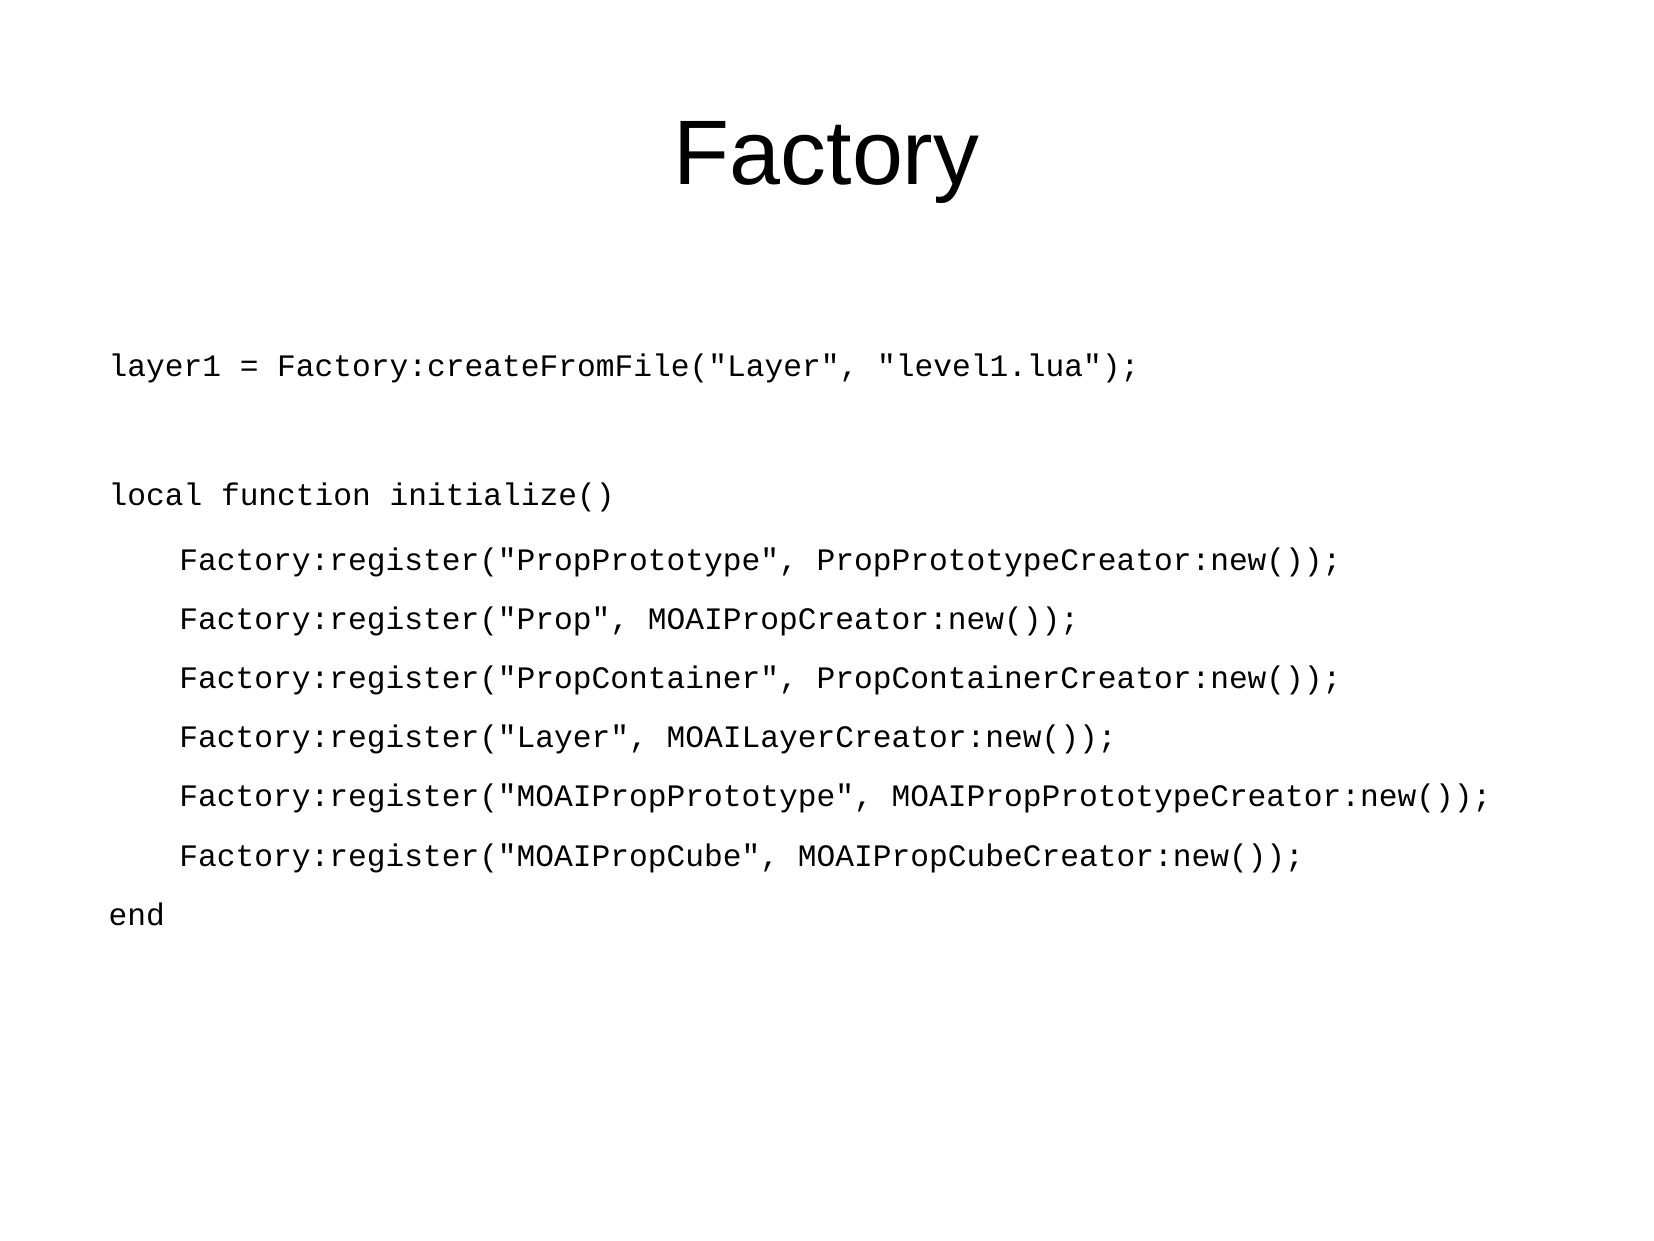

# Factory
layer1 = Factory:createFromFile("Layer", "level1.lua");
local function initialize()
Factory:register("PropPrototype", PropPrototypeCreator:new());
Factory:register("Prop", MOAIPropCreator:new());
Factory:register("PropContainer", PropContainerCreator:new());
Factory:register("Layer", MOAILayerCreator:new());
Factory:register("MOAIPropPrototype", MOAIPropPrototypeCreator:new());
Factory:register("MOAIPropCube", MOAIPropCubeCreator:new());
end